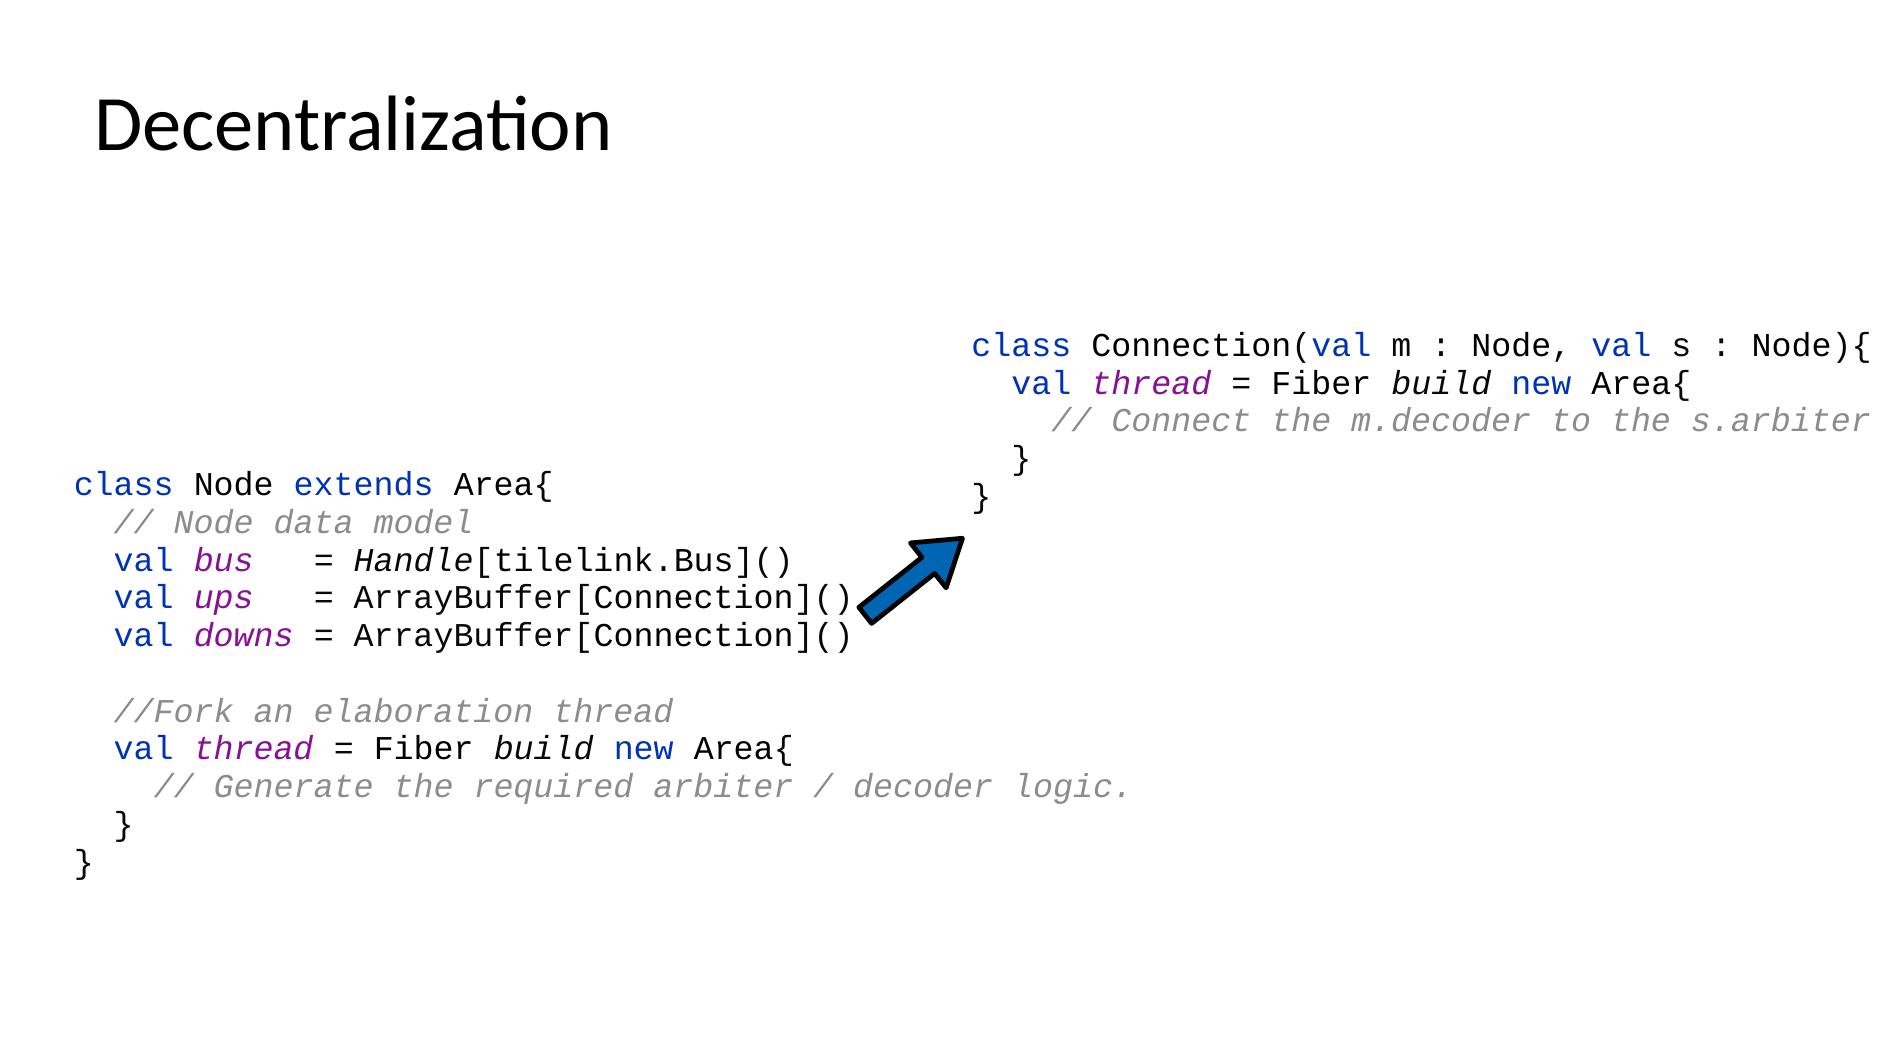

# Decentralization
class Connection(val m : Node, val s : Node){
 val thread = Fiber build new Area{
 // Connect the m.decoder to the s.arbiter
 }
}
class Node extends Area{
 // Node data model
 val bus = Handle[tilelink.Bus]()
 val ups = ArrayBuffer[Connection]()
 val downs = ArrayBuffer[Connection]()
 //Fork an elaboration thread
 val thread = Fiber build new Area{
 // Generate the required arbiter / decoder logic.
 }
}